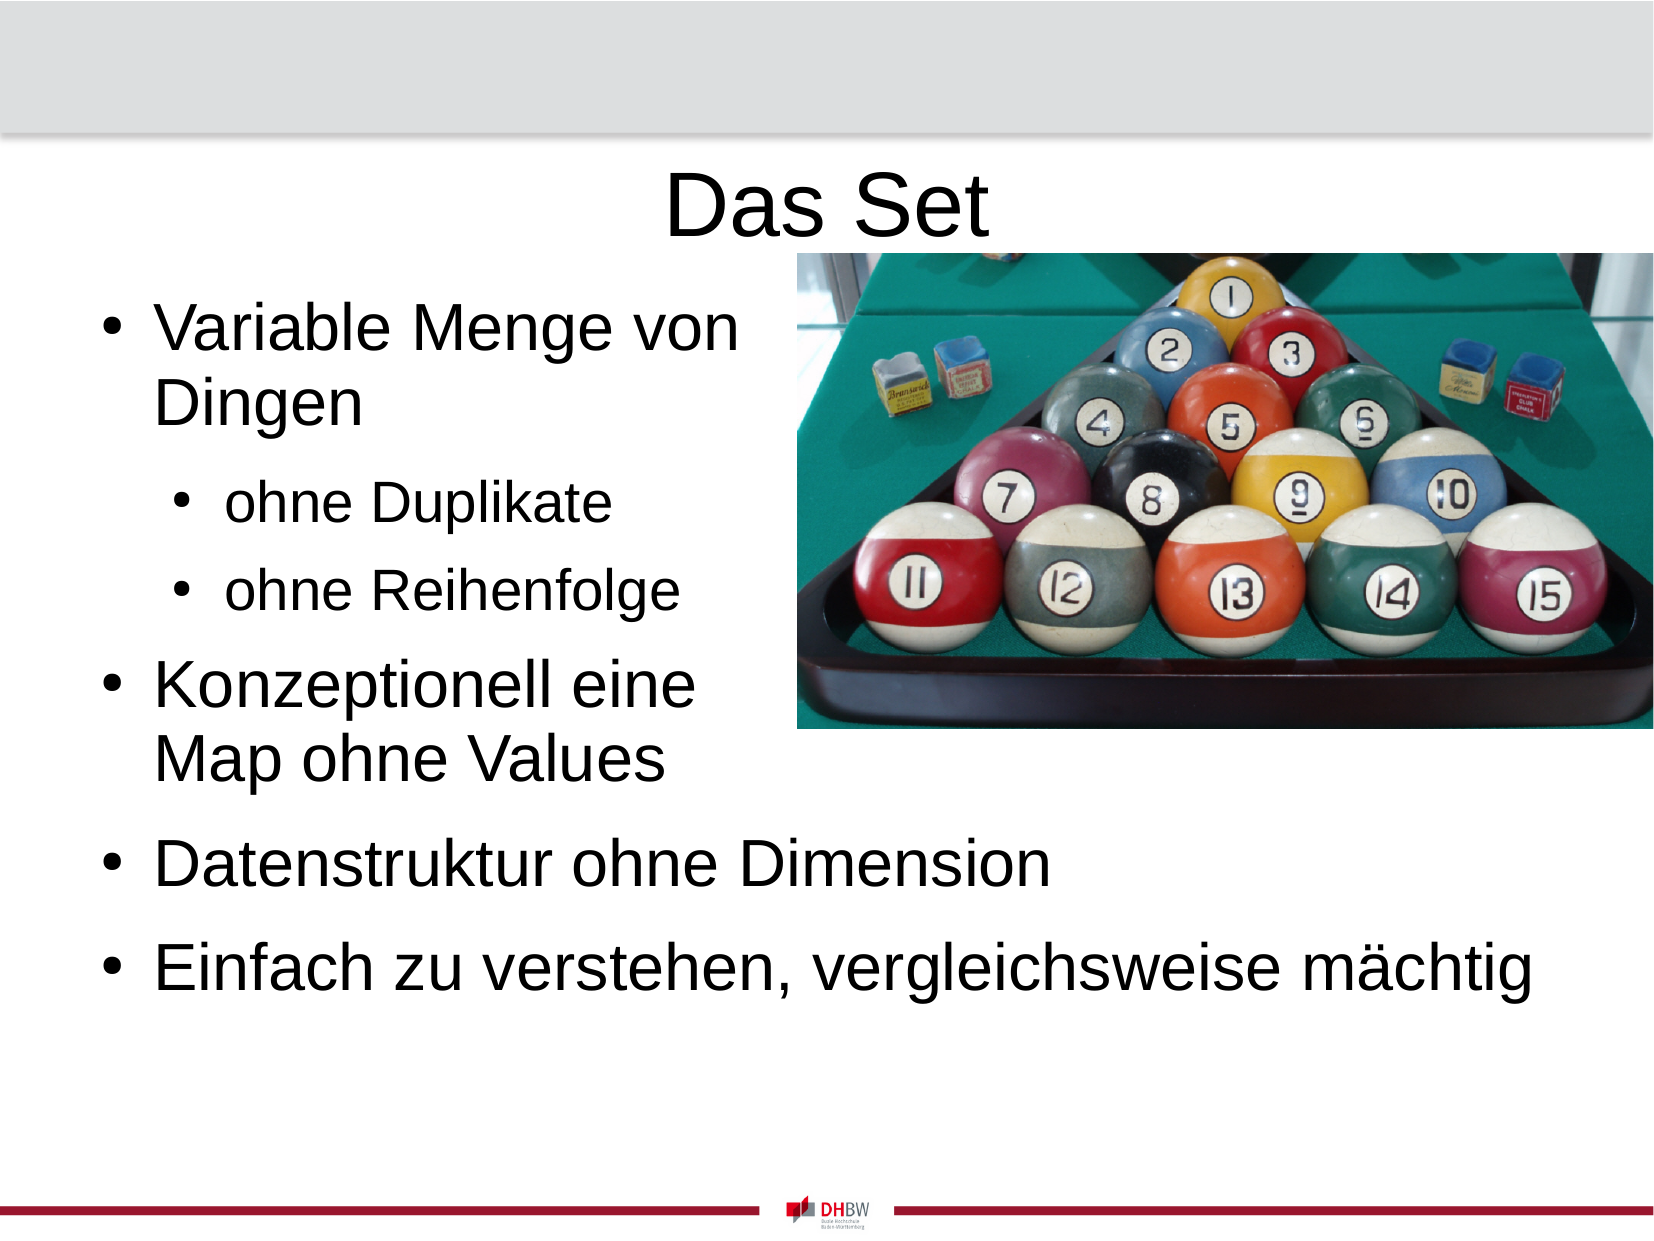

# Das Set
Variable Menge von
Dingen
ohne Duplikate
ohne Reihenfolge
Konzeptionell eine
Map ohne Values
Datenstruktur ohne Dimension
Einfach zu verstehen, vergleichsweise mächtig